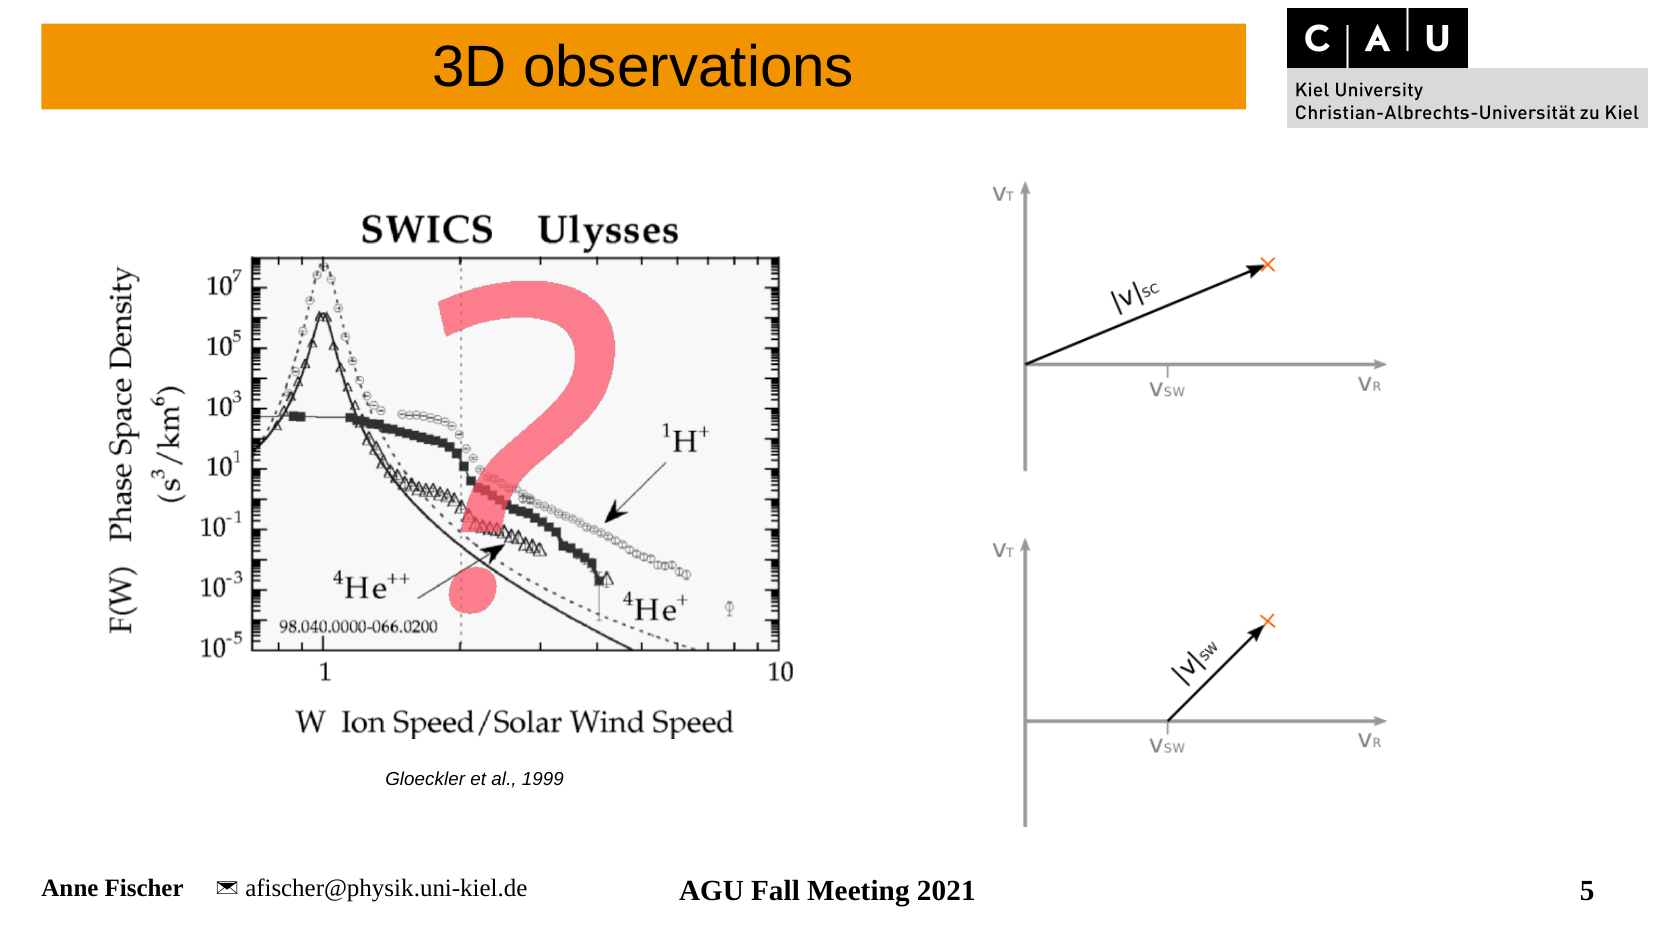

# 3D observations
Gloeckler et al., 1999
5